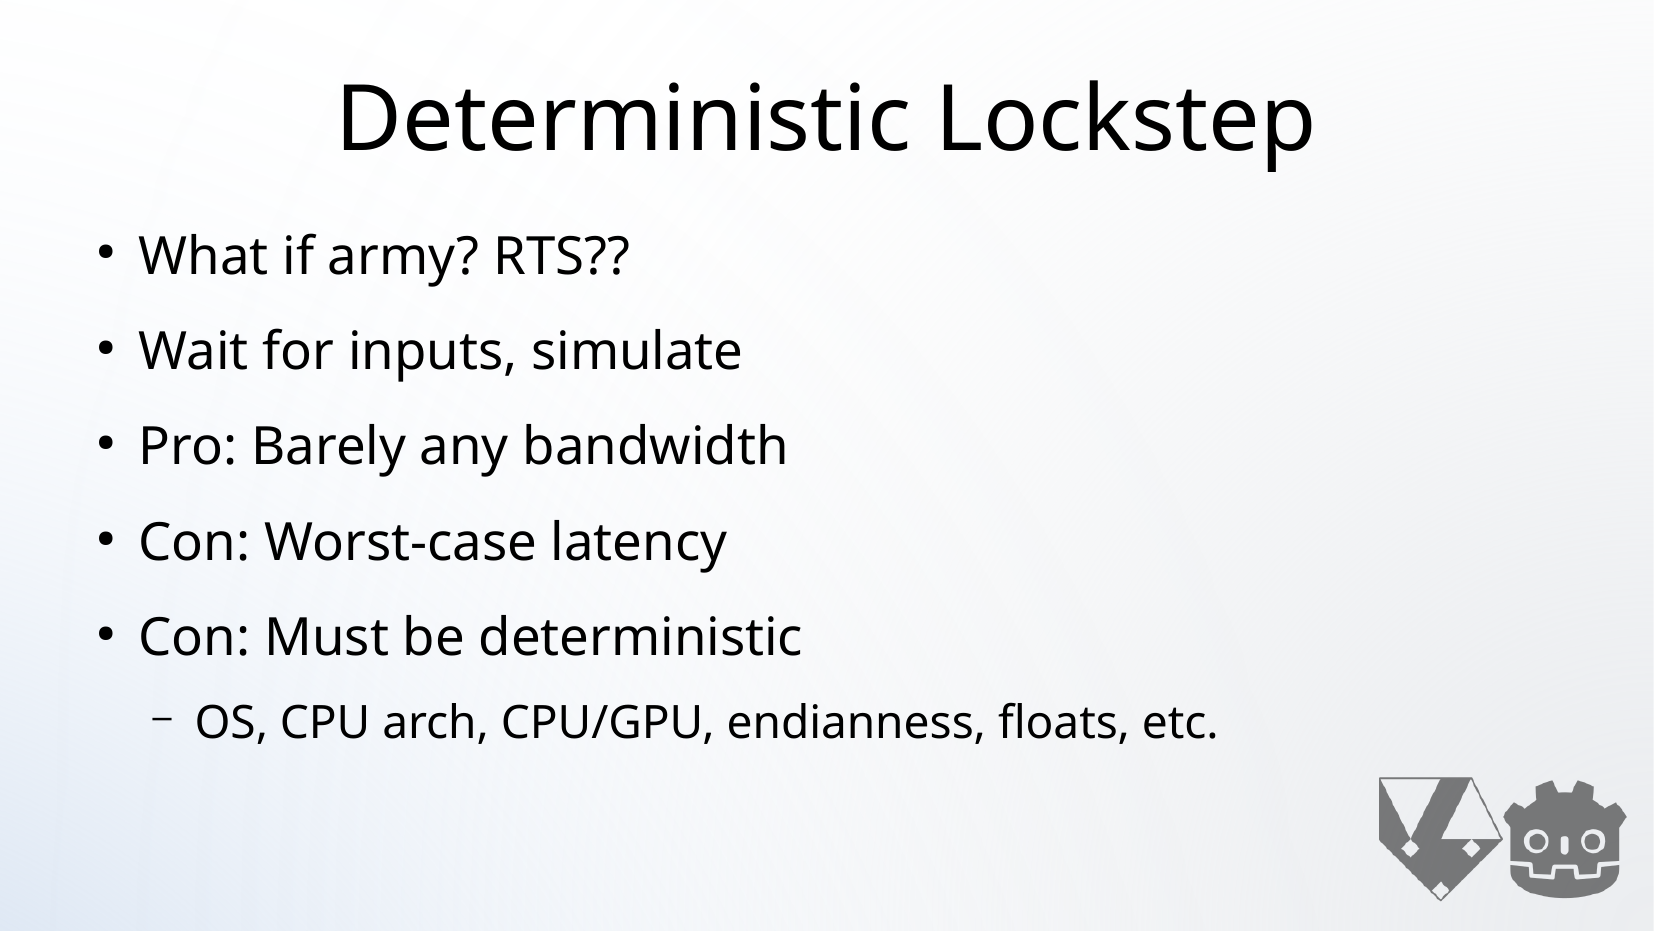

# Deterministic Lockstep
What if army? RTS??
Wait for inputs, simulate
Pro: Barely any bandwidth
Con: Worst-case latency
Con: Must be deterministic
OS, CPU arch, CPU/GPU, endianness, floats, etc.